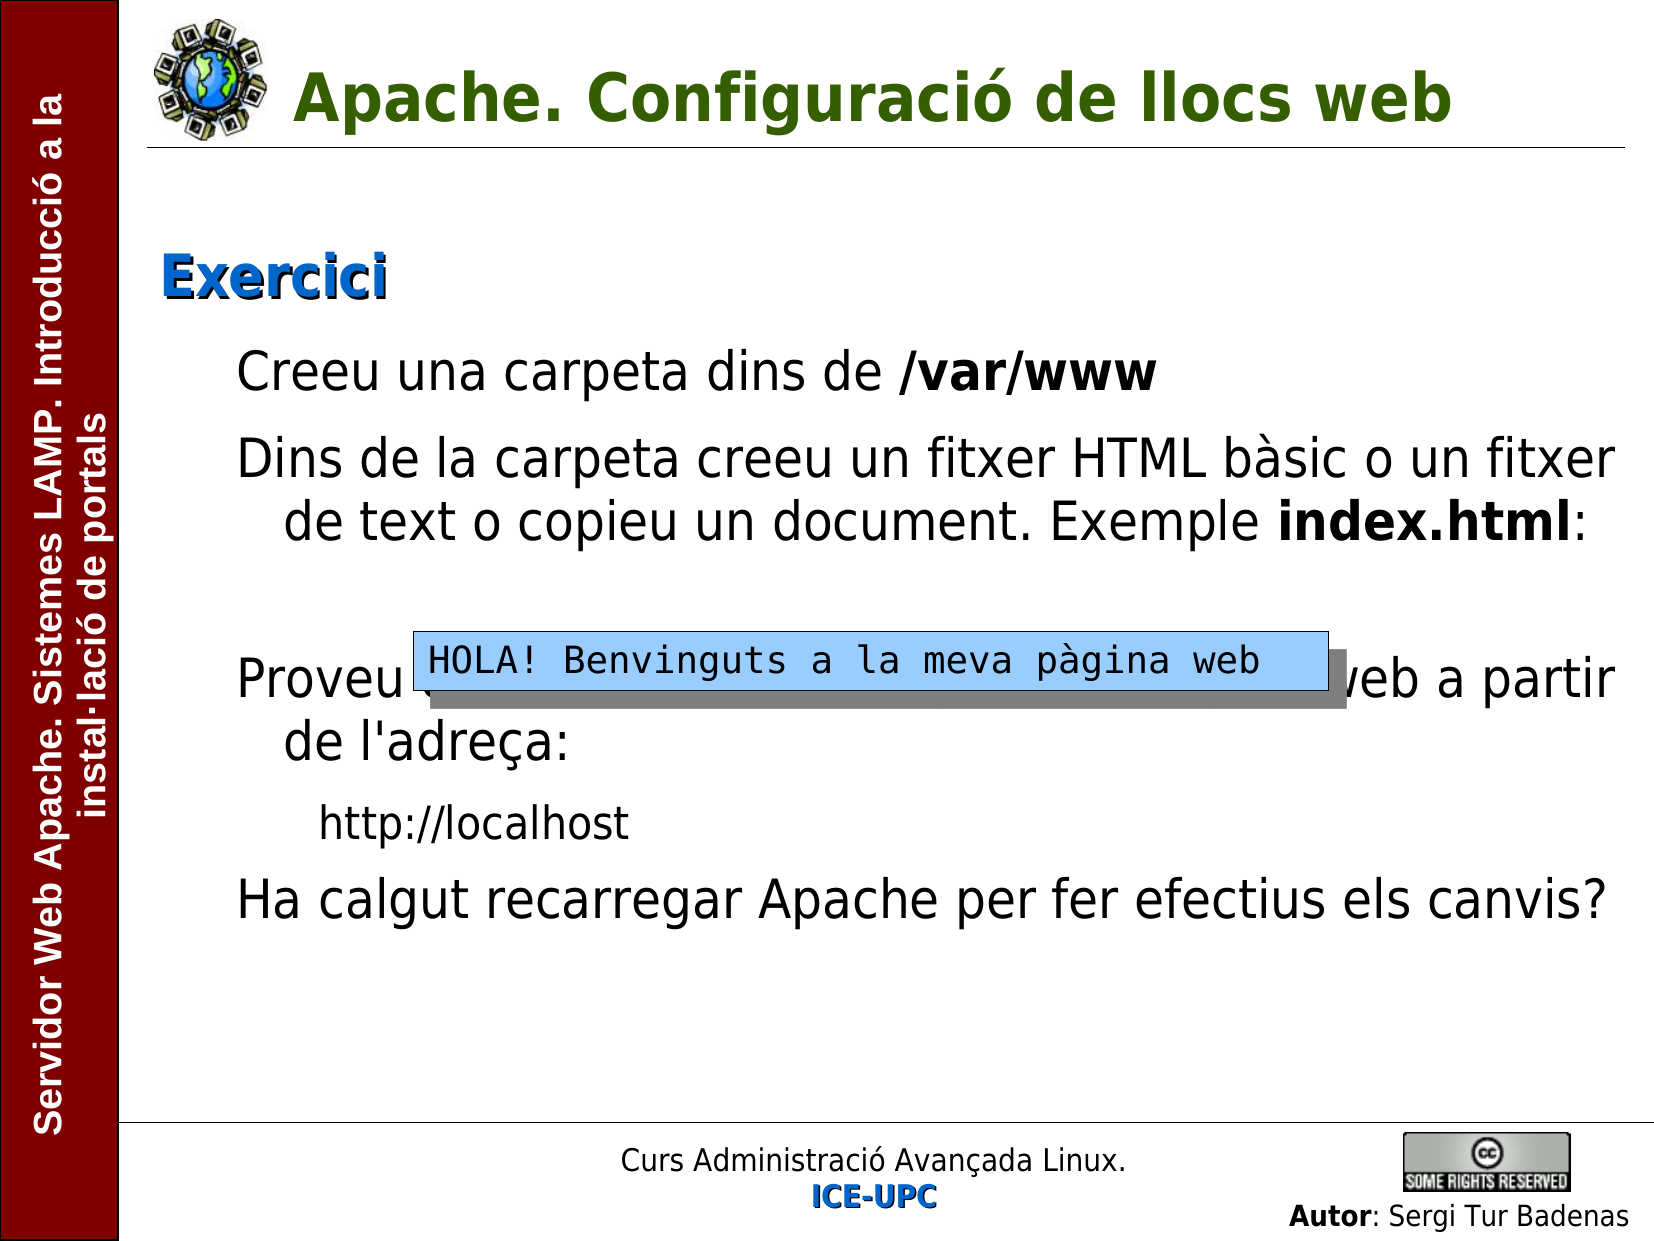

# Apache. Configuració de llocs web
Exercici
Creeu una carpeta dins de /var/www
Dins de la carpeta creeu un fitxer HTML bàsic o un fitxer de text o copieu un document. Exemple index.html:
Proveu d'accedir a la vostra primera pàgina web a partir de l'adreça:
http://localhost
Ha calgut recarregar Apache per fer efectius els canvis?
HOLA! Benvinguts a la meva pàgina web